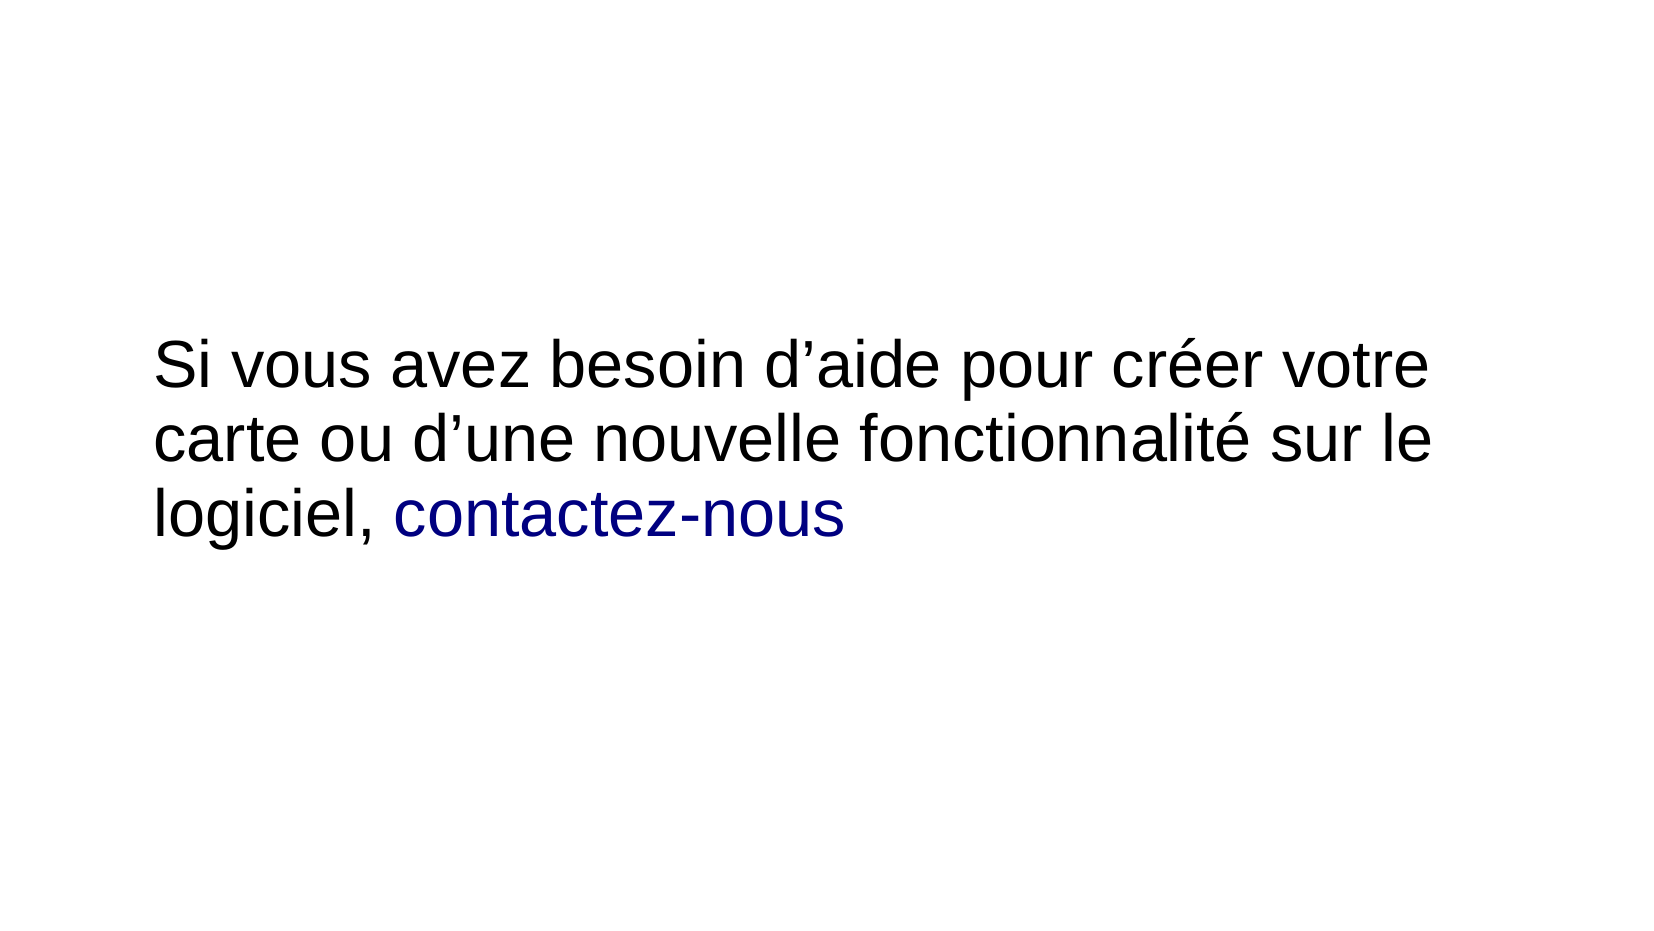

# Si vous avez besoin d’aide pour créer votre carte ou d’une nouvelle fonctionnalité sur le logiciel, contactez-nous